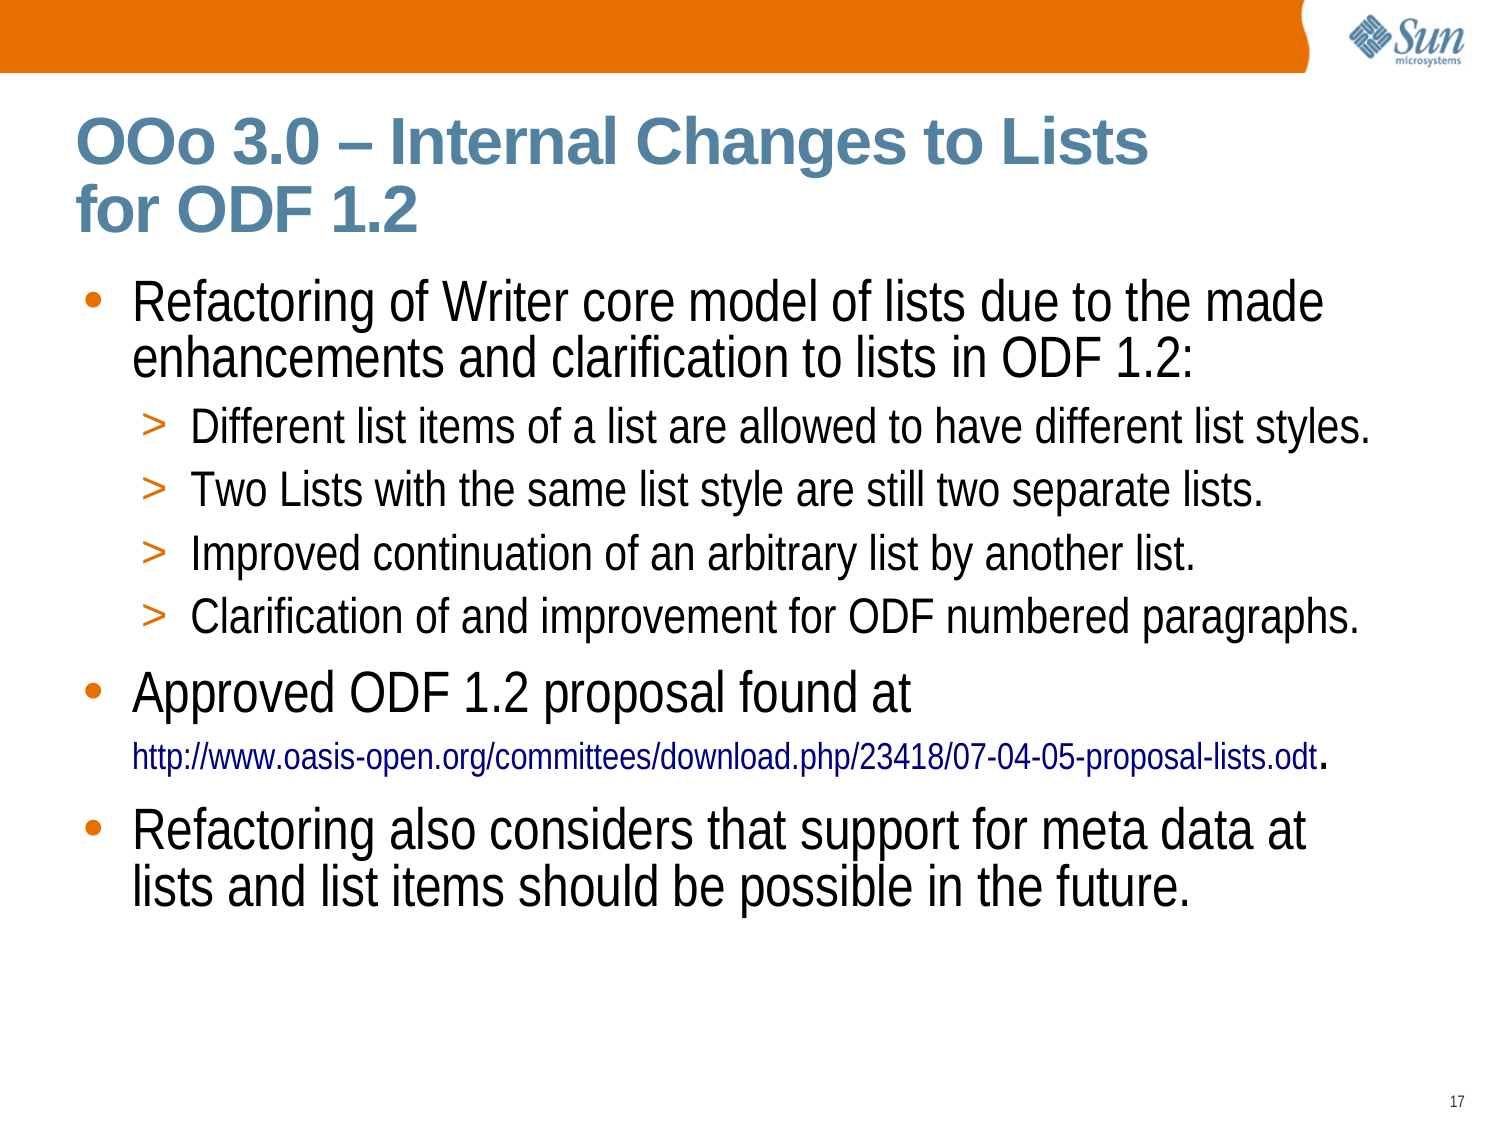

# OOo 3.0 – Internal Changes to Lists for ODF 1.2
Refactoring of Writer core model of lists due to the made enhancements and clarification to lists in ODF 1.2:
Different list items of a list are allowed to have different list styles.
Two Lists with the same list style are still two separate lists.
Improved continuation of an arbitrary list by another list.
Clarification of and improvement for ODF numbered paragraphs.
Approved ODF 1.2 proposal found at http://www.oasis-open.org/committees/download.php/23418/07-04-05-proposal-lists.odt.
Refactoring also considers that support for meta data at lists and list items should be possible in the future.